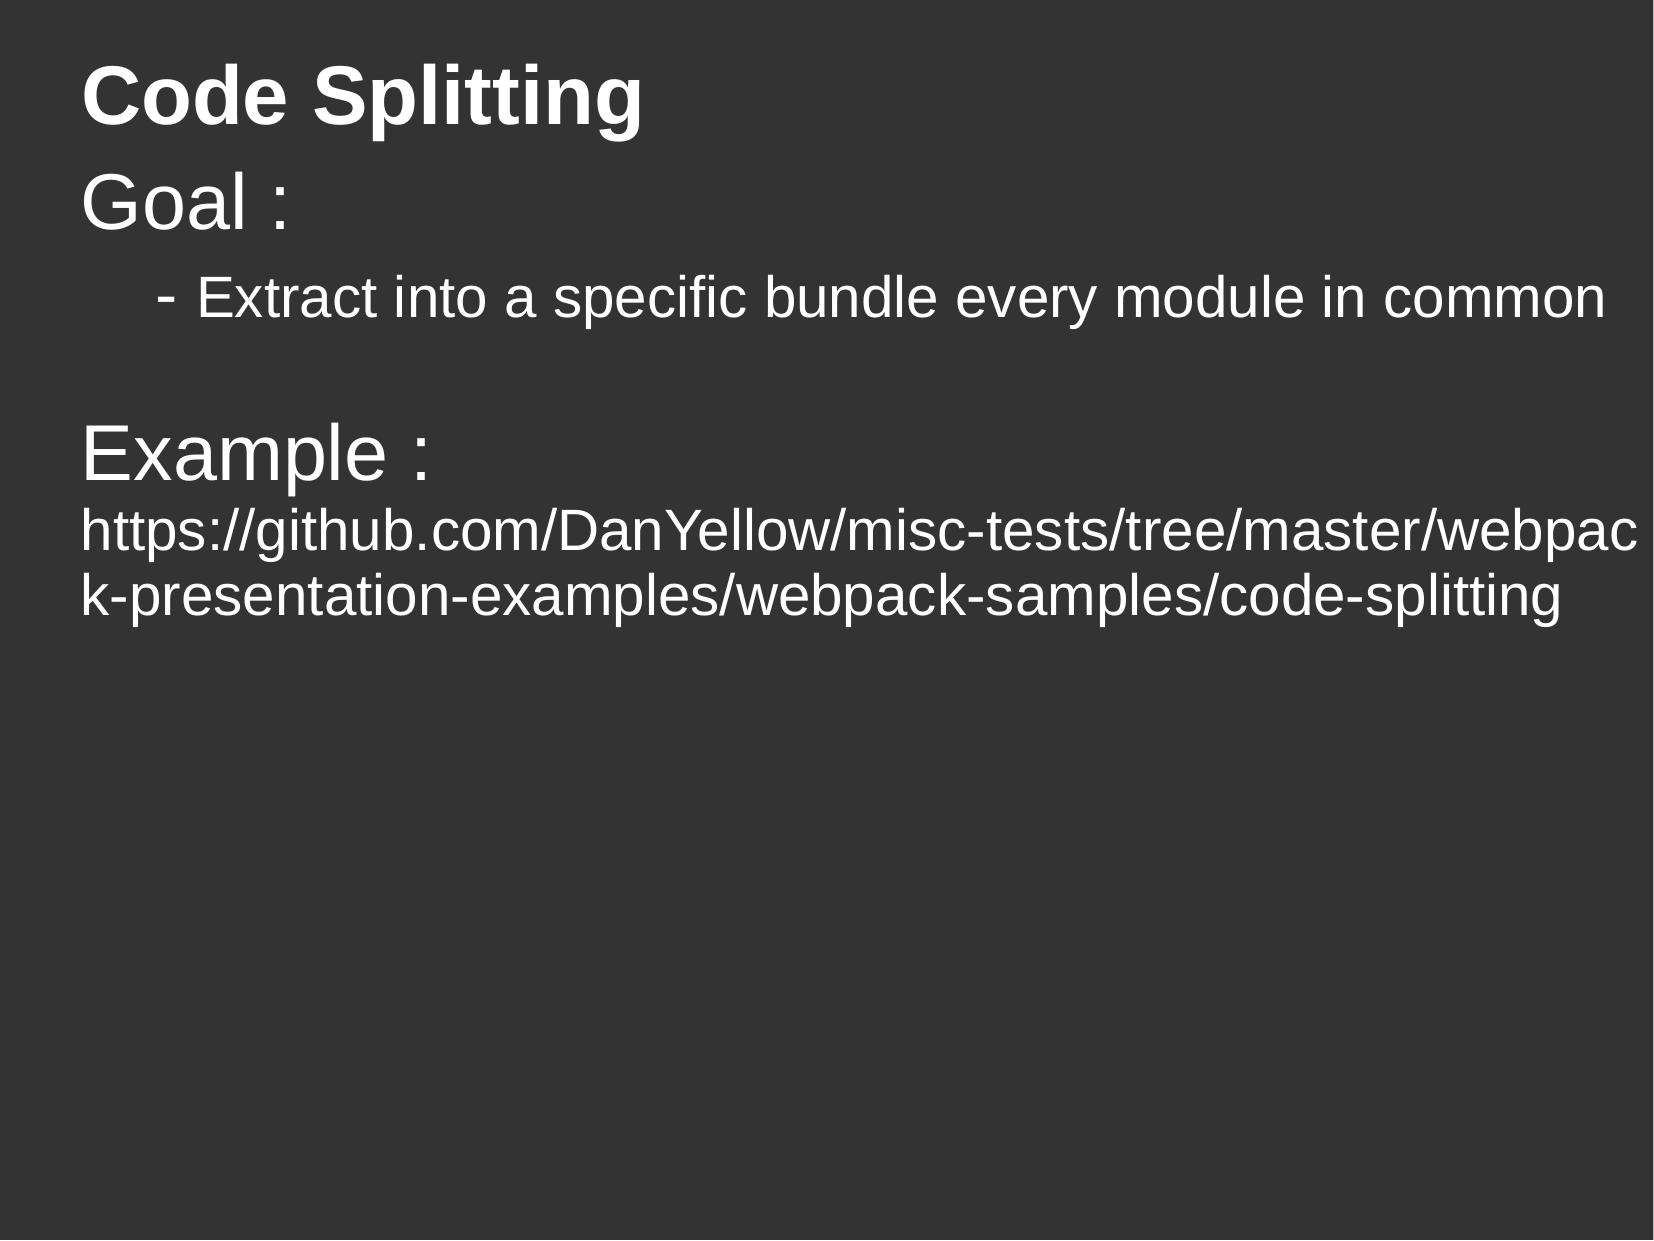

Code Splitting
# Goal : - Extract into a specific bundle every module in common Example : https://github.com/DanYellow/misc-tests/tree/master/webpack-presentation-examples/webpack-samples/code-splitting